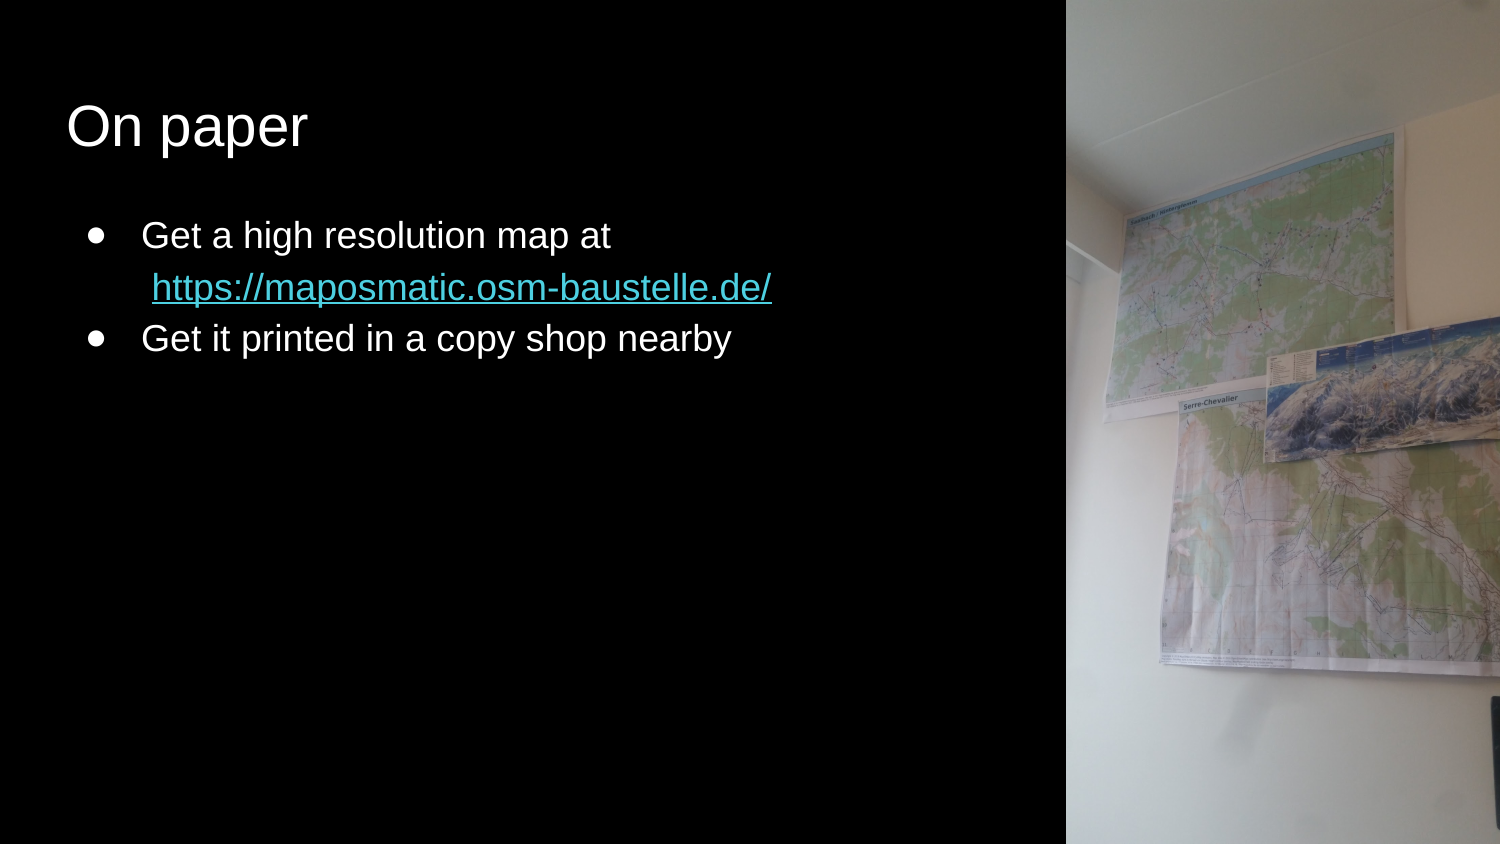

# On paper
Get a high resolution map at
 https://maposmatic.osm-baustelle.de/
Get it printed in a copy shop nearby